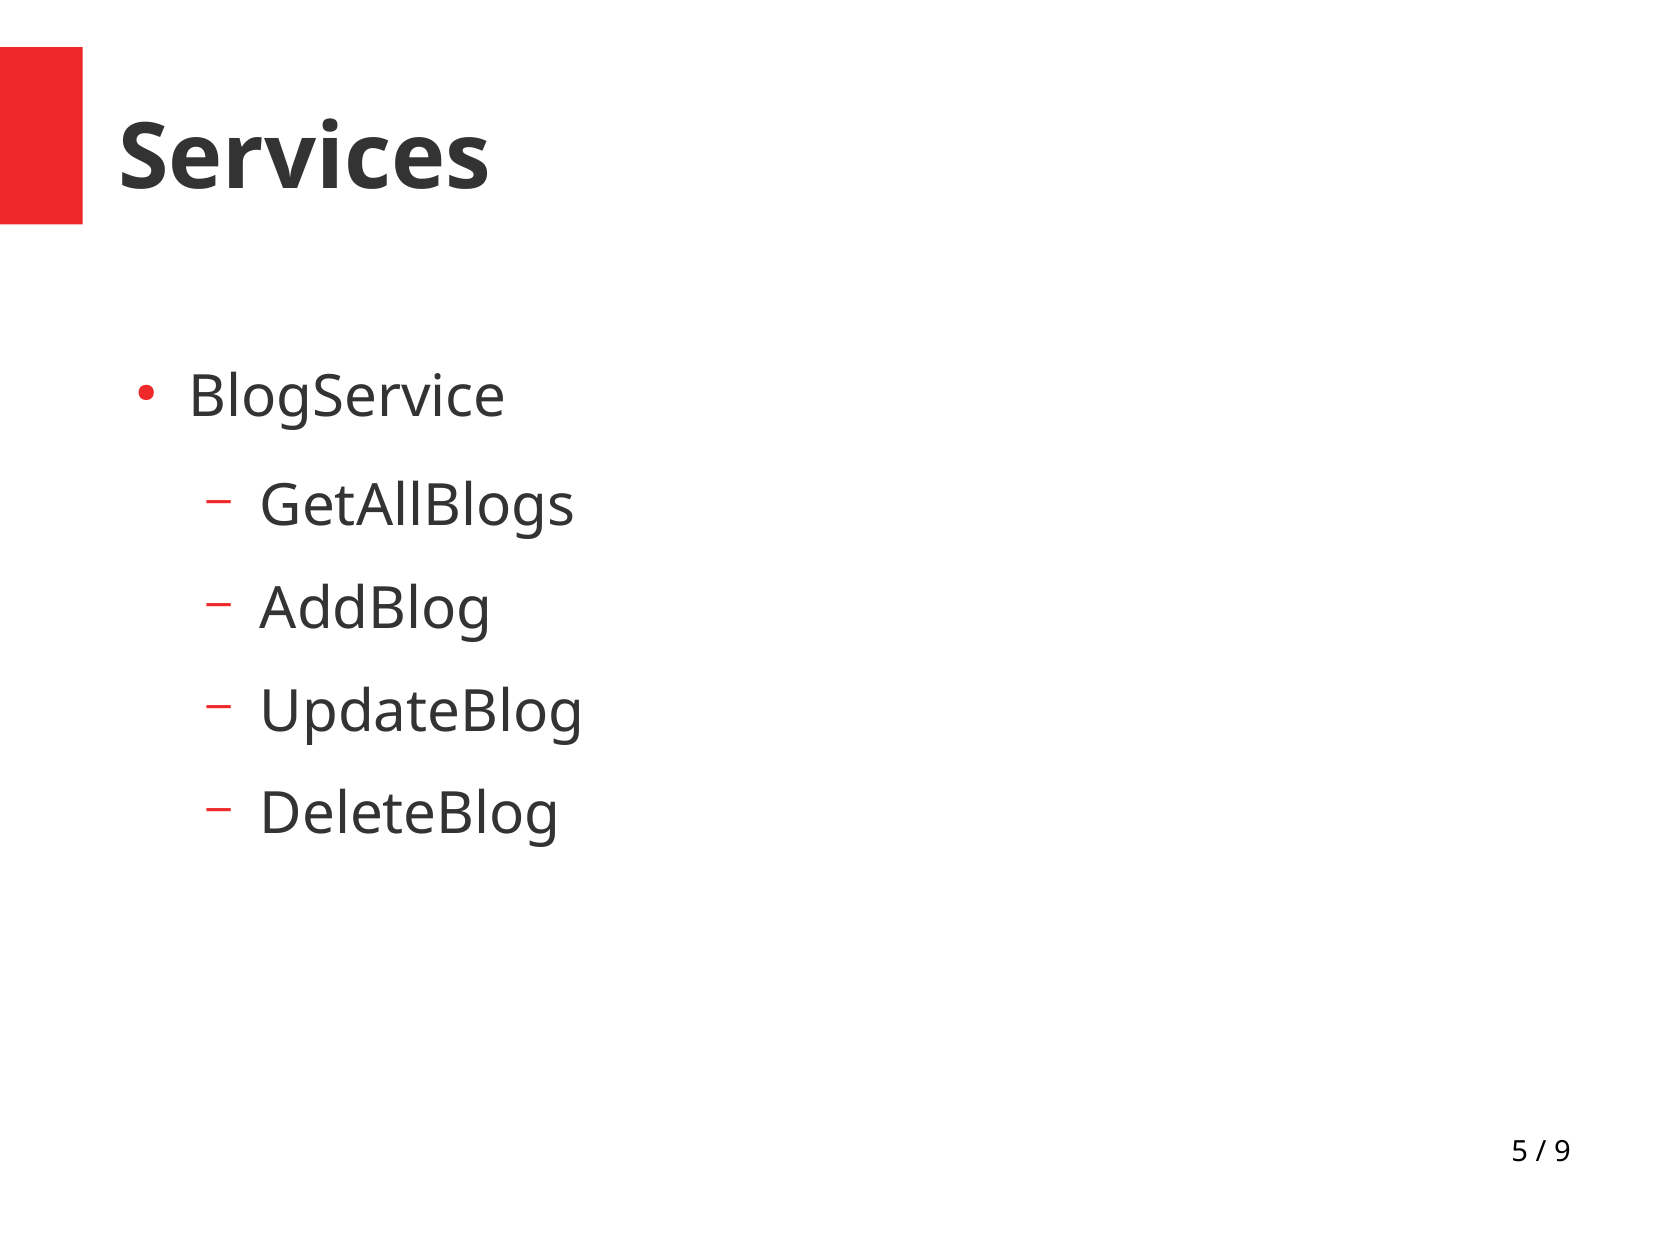

# Services
BlogService
GetAllBlogs
AddBlog
UpdateBlog
DeleteBlog
5